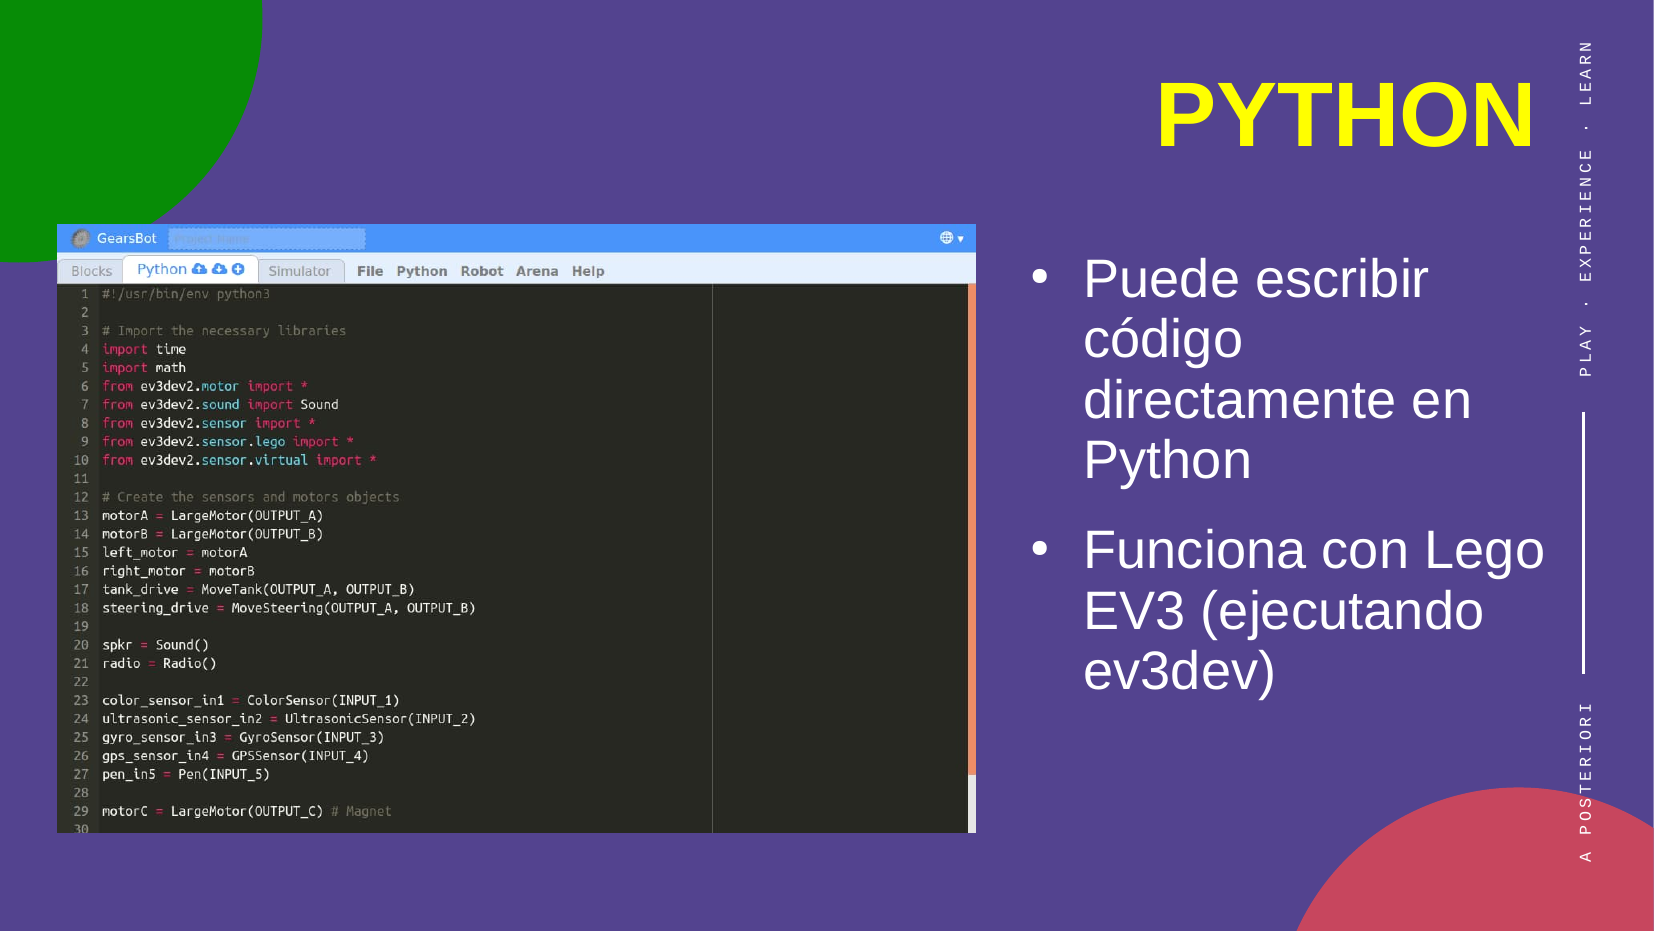

# PYTHON
Puede escribir código directamente en Python
Funciona con Lego EV3 (ejecutando ev3dev)